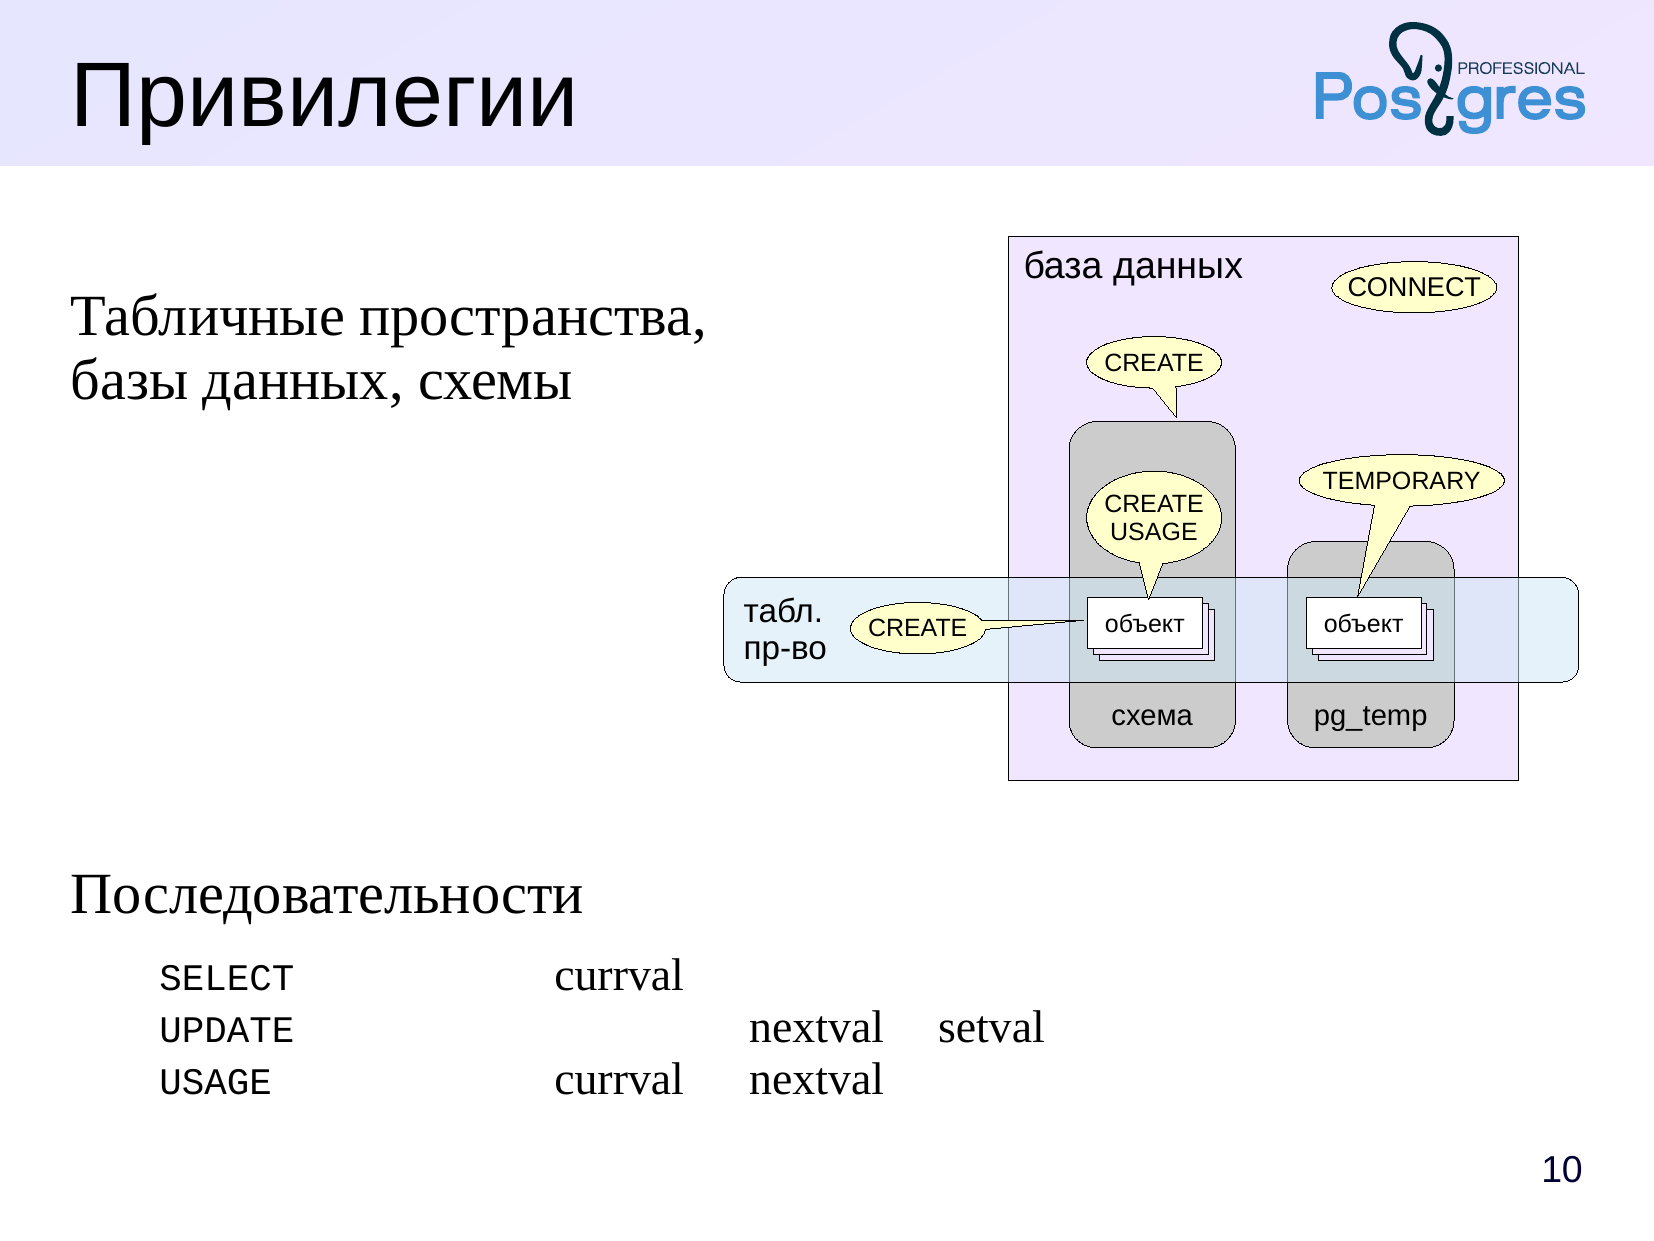

# Привилегии
база данных
CONNECT
Табличные пространства,
базы данных, схемы
Последовательности
SELECT	currval
UPDATE	 	nextval	setval
USAGE	currval	nextval
CREATE
схема
TEMPORARY
CREATE
USAGE
pg_temp
табл.
пр-во
объект
объект
CREATE
таблица
таблица
таблица
таблица